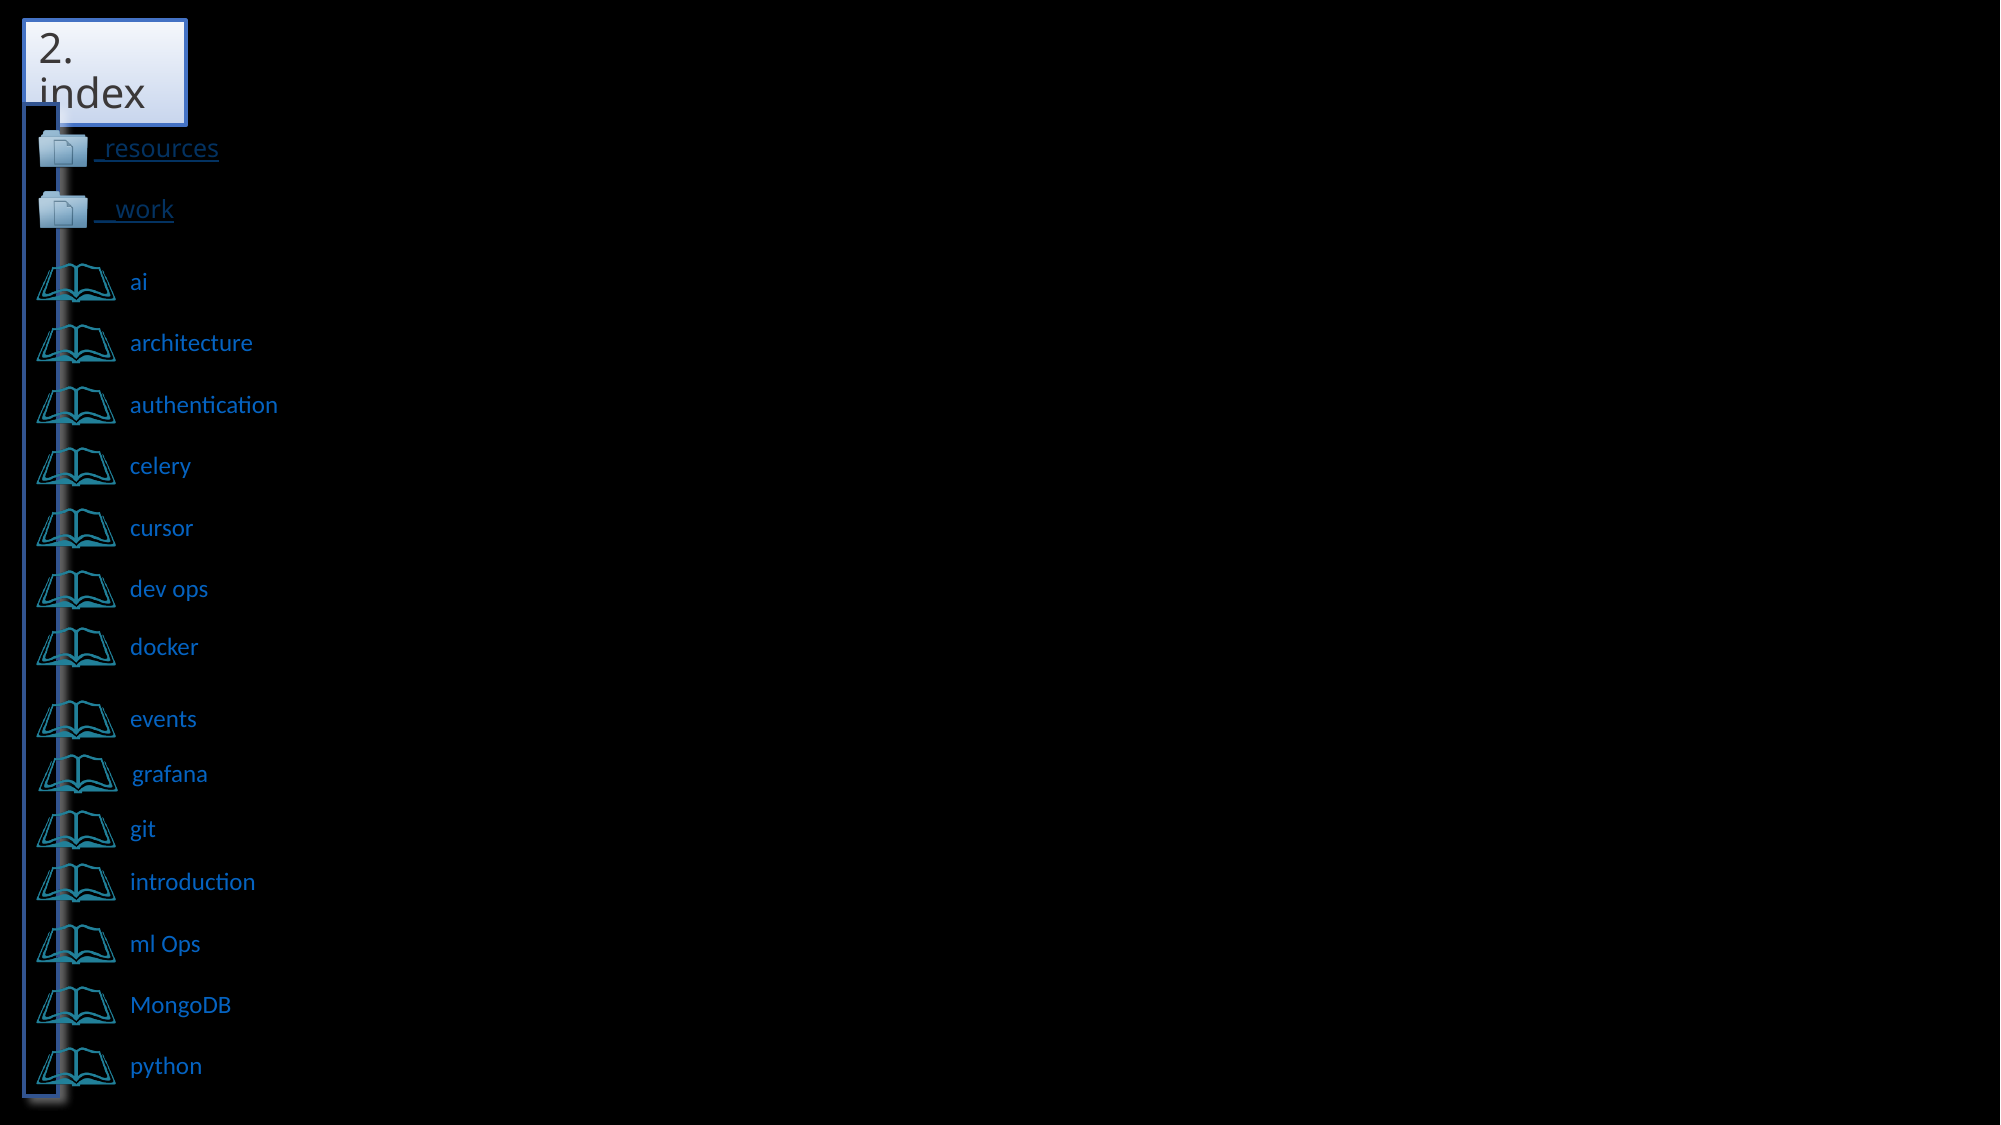

# 2. index
_resources
__work
ai
architecture
authentication
celery
cursor
dev ops
docker
events
grafana
git
introduction
ml Ops
MongoDB
python